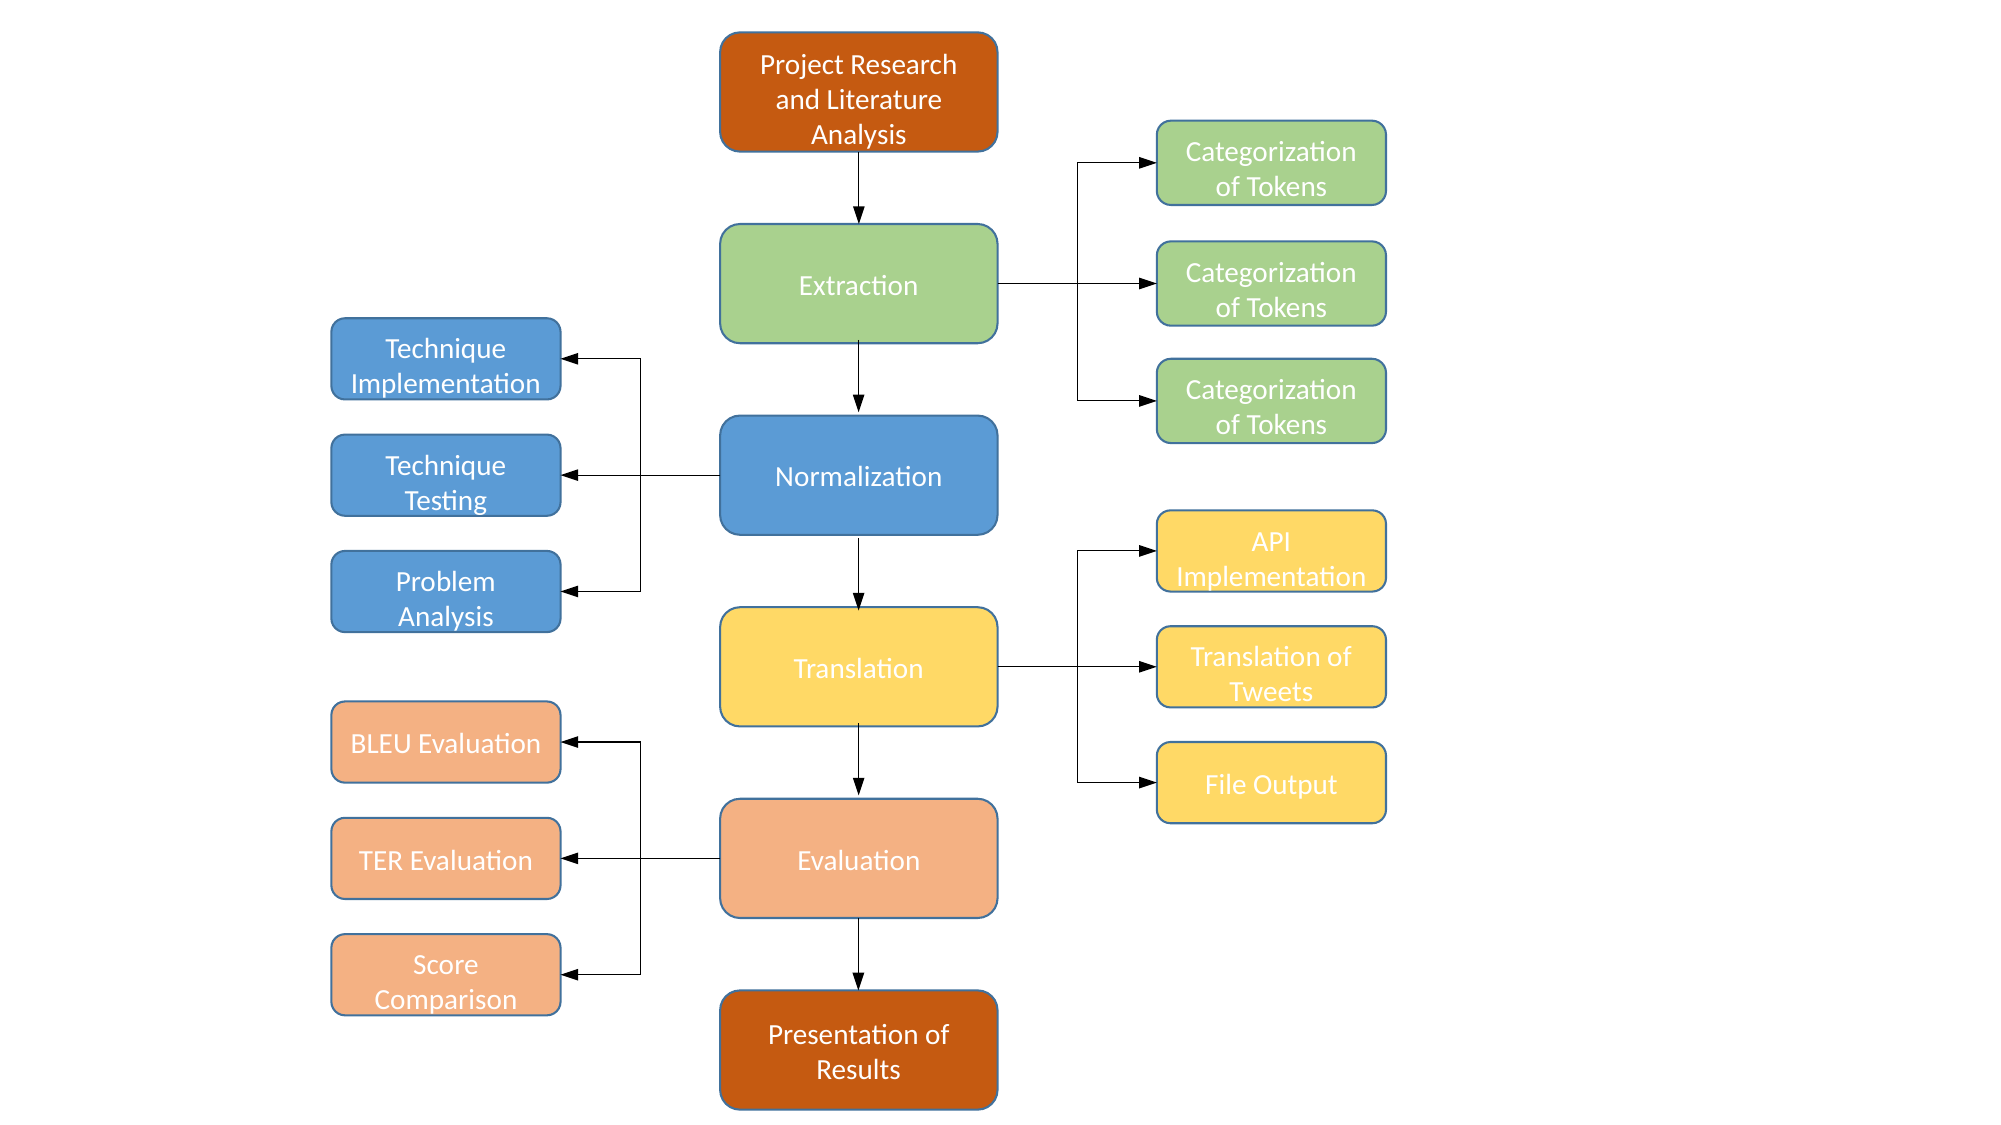

Project Research and Literature Analysis
Categorization of Tokens
Extraction
Categorization of Tokens
Technique Implementation
Categorization of Tokens
Normalization
Technique Testing
API Implementation
Problem Analysis
Translation
Translation of Tweets
BLEU Evaluation
File Output
Evaluation
TER Evaluation
Score Comparison
Presentation of Results